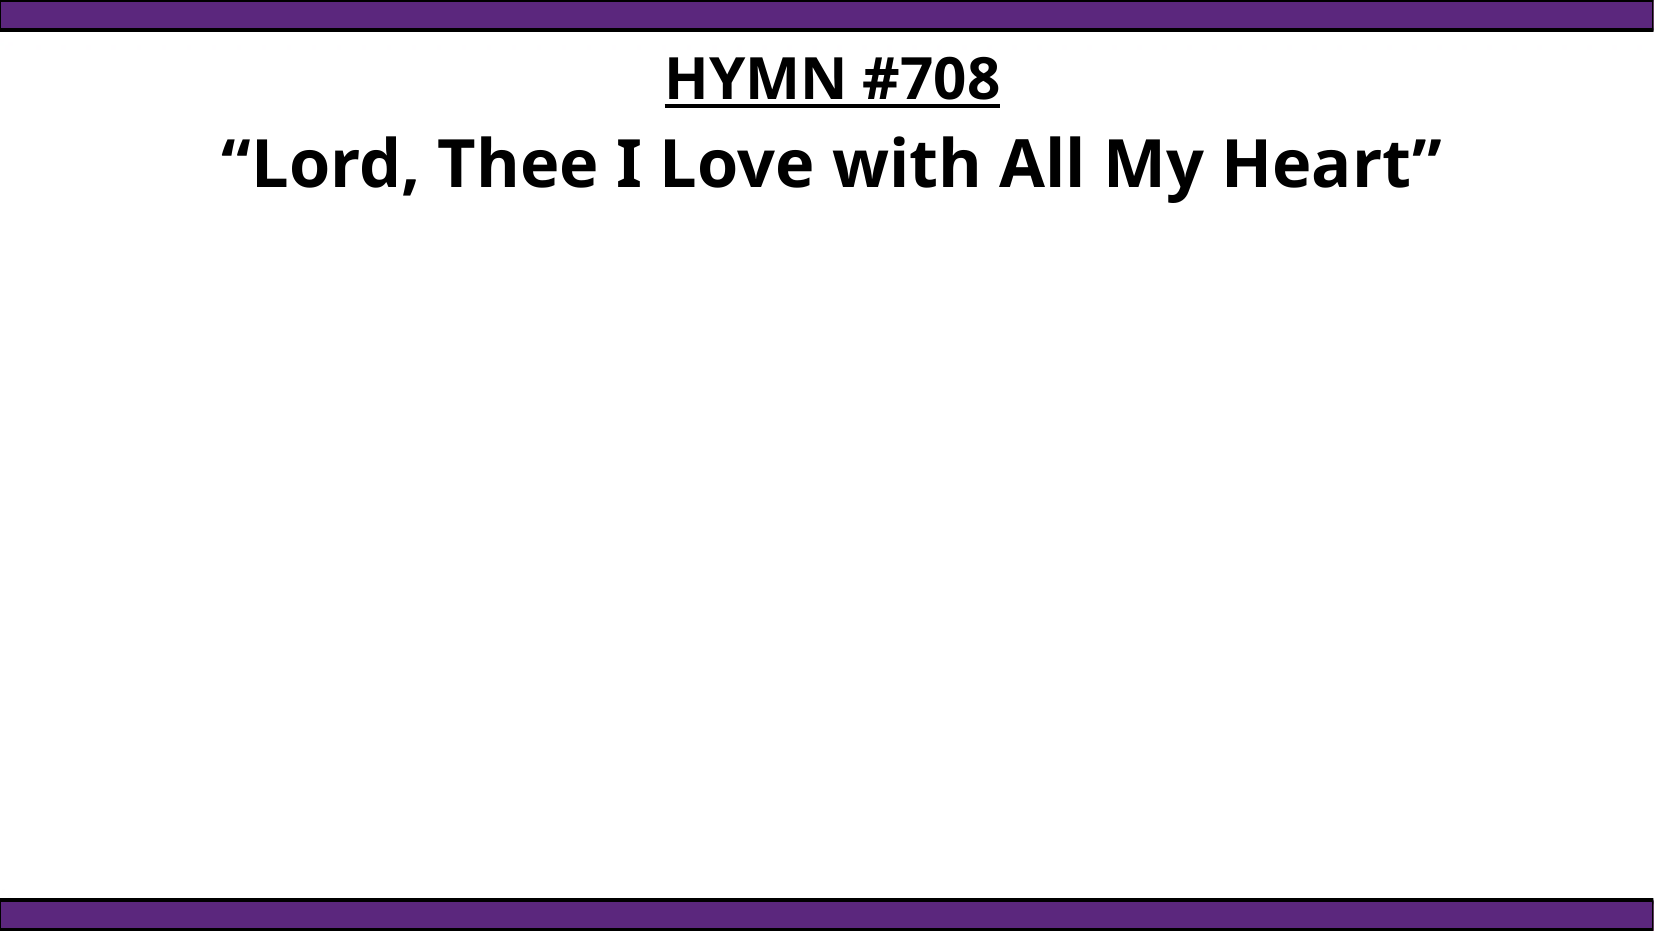

HYMN #708
“Lord, Thee I Love with All My Heart”